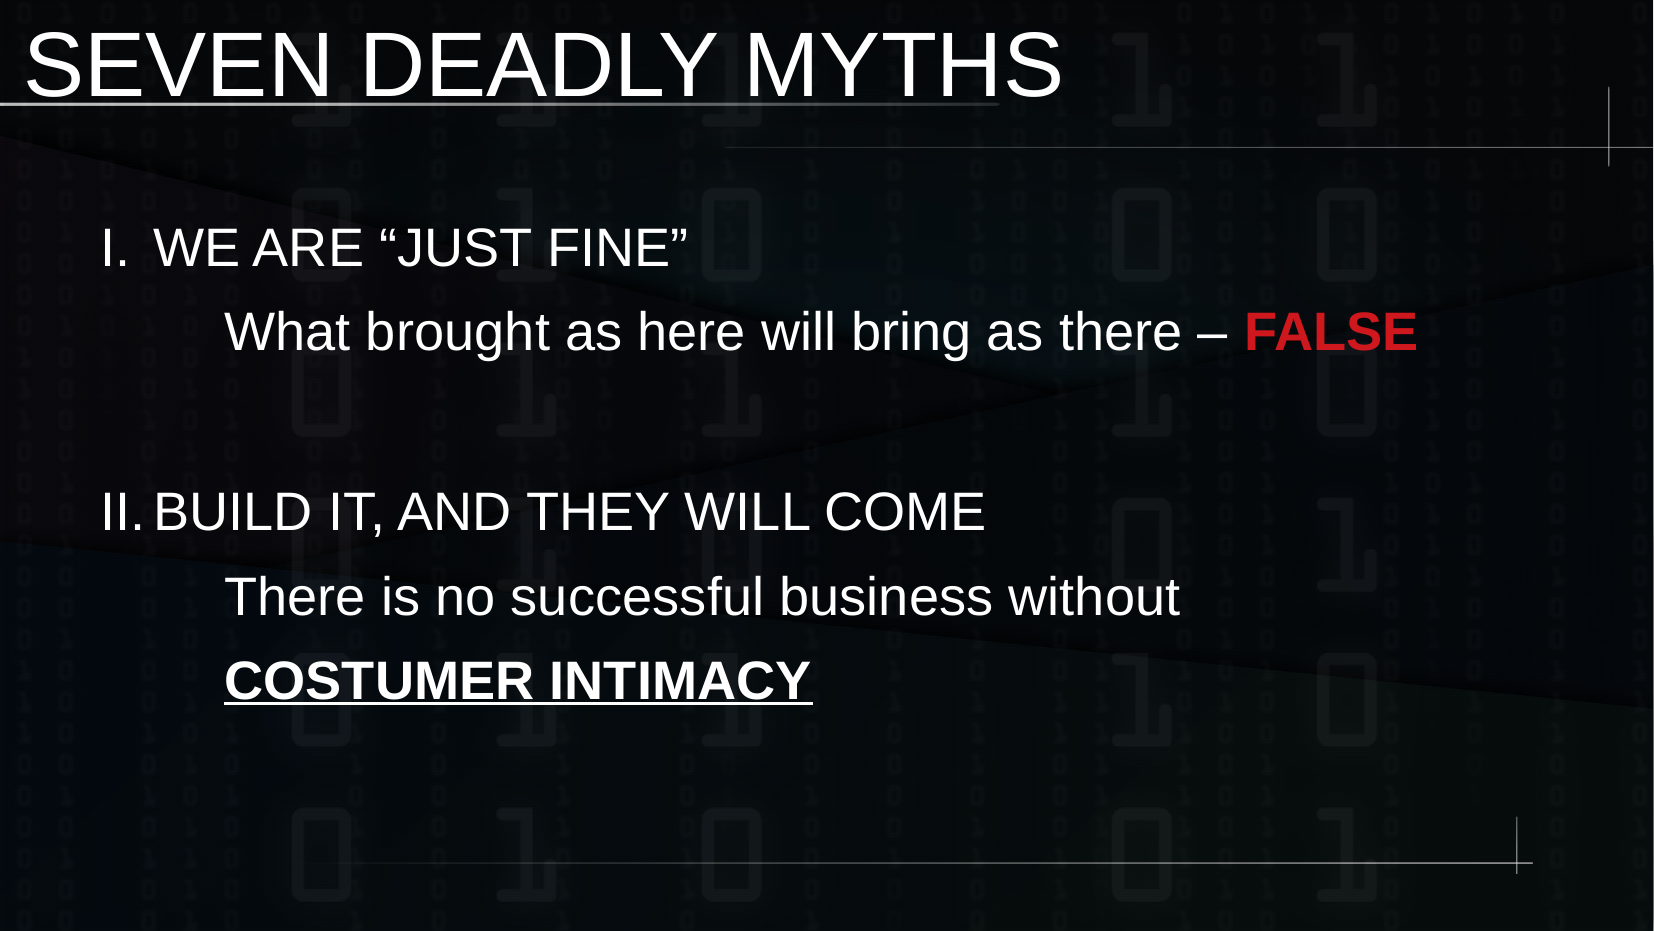

# SEVEN DEADLY MYTHS
WE ARE “JUST FINE”
What brought as here will bring as there – FALSE
BUILD IT, AND THEY WILL COME
There is no successful business without
COSTUMER INTIMACY